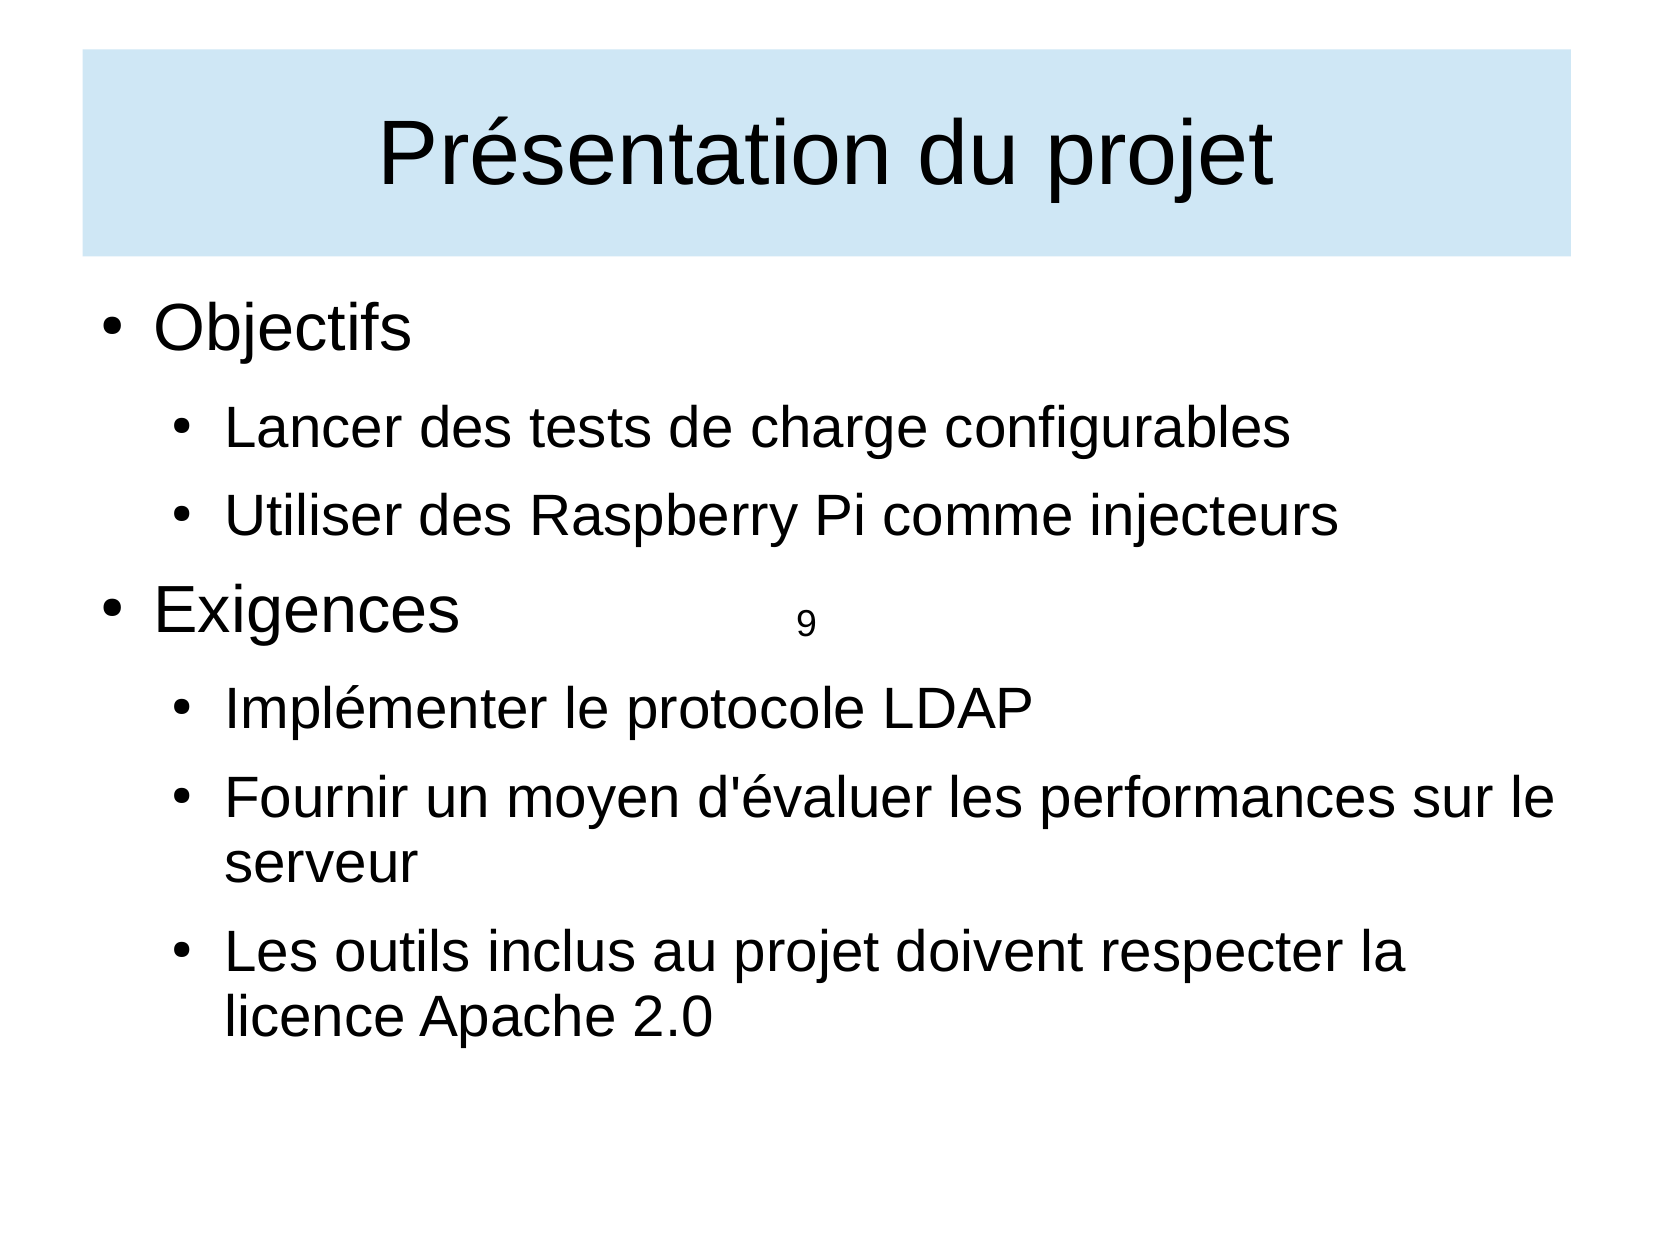

# Présentation du projet
Objectifs
Lancer des tests de charge configurables
Utiliser des Raspberry Pi comme injecteurs
Exigences
Implémenter le protocole LDAP
Fournir un moyen d'évaluer les performances sur le serveur
Les outils inclus au projet doivent respecter la licence Apache 2.0
9